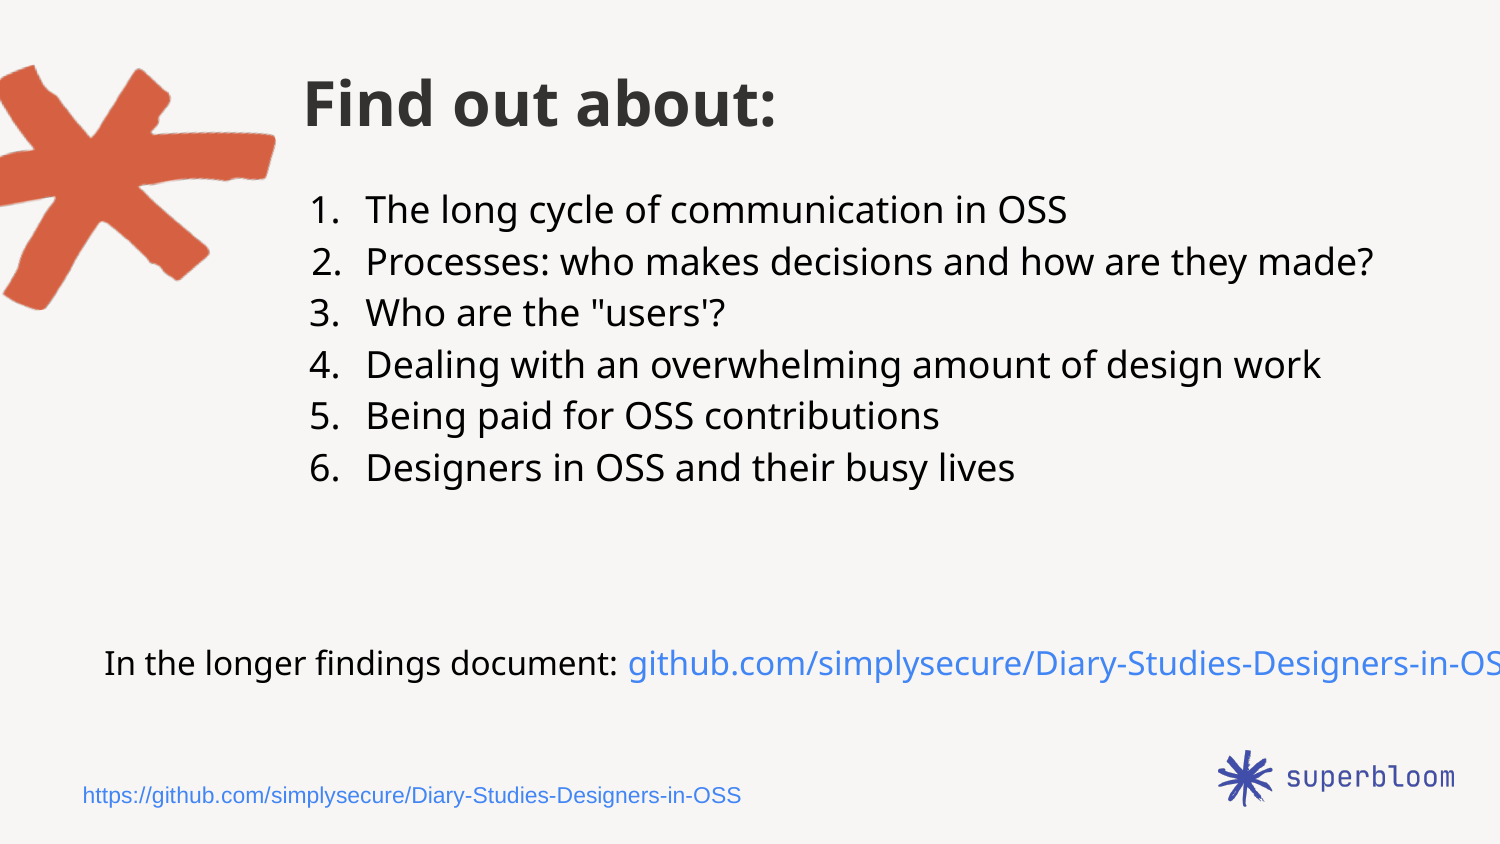

Find out about:
The long cycle of communication in OSS
Processes: who makes decisions and how are they made?
Who are the "users'?
Dealing with an overwhelming amount of design work
Being paid for OSS contributions
Designers in OSS and their busy lives
In the longer findings document: github.com/simplysecure/Diary-Studies-Designers-in-OSS
https://github.com/simplysecure/Diary-Studies-Designers-in-OSS